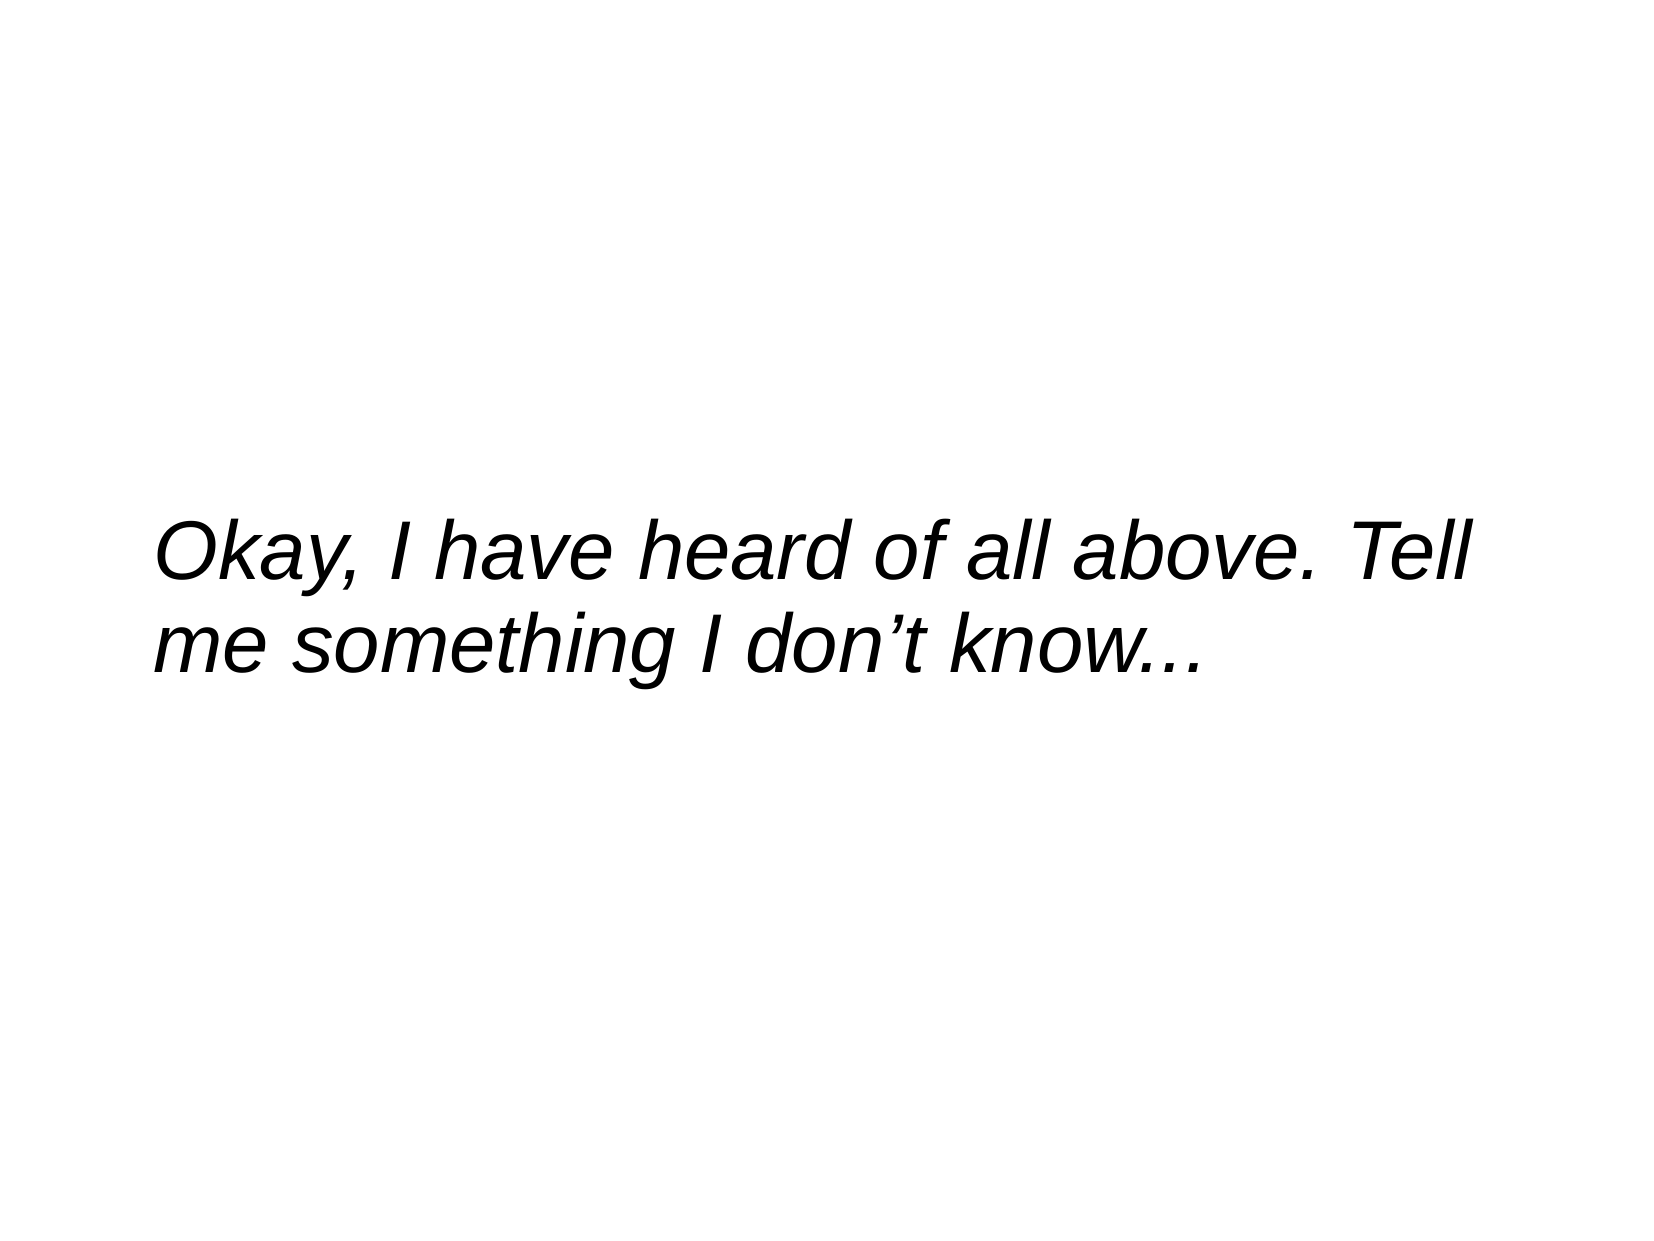

#
Okay, I have heard of all above. Tell me something I don’t know...